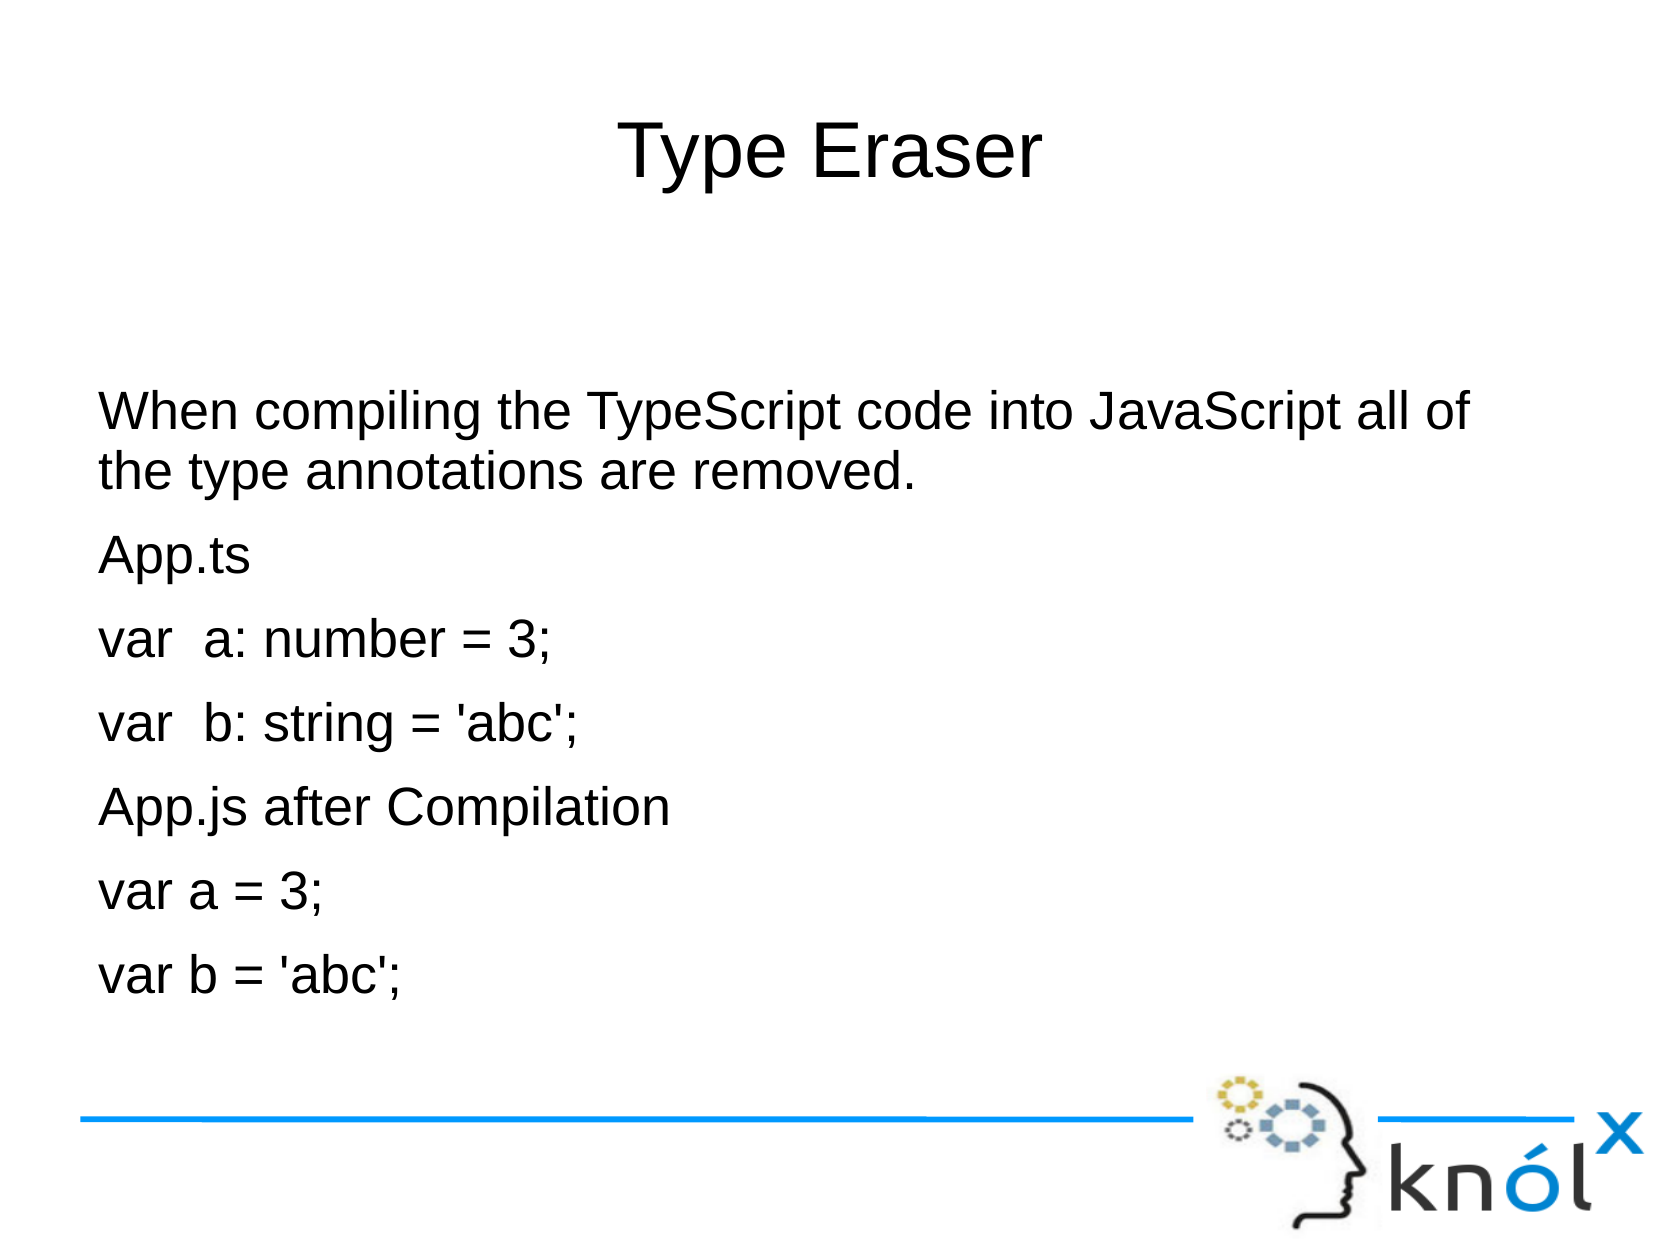

# Type Eraser
When compiling the TypeScript code into JavaScript all of the type annotations are removed.
App.ts
var a: number = 3;
var b: string = 'abc';
App.js after Compilation
var a = 3;
var b = 'abc';